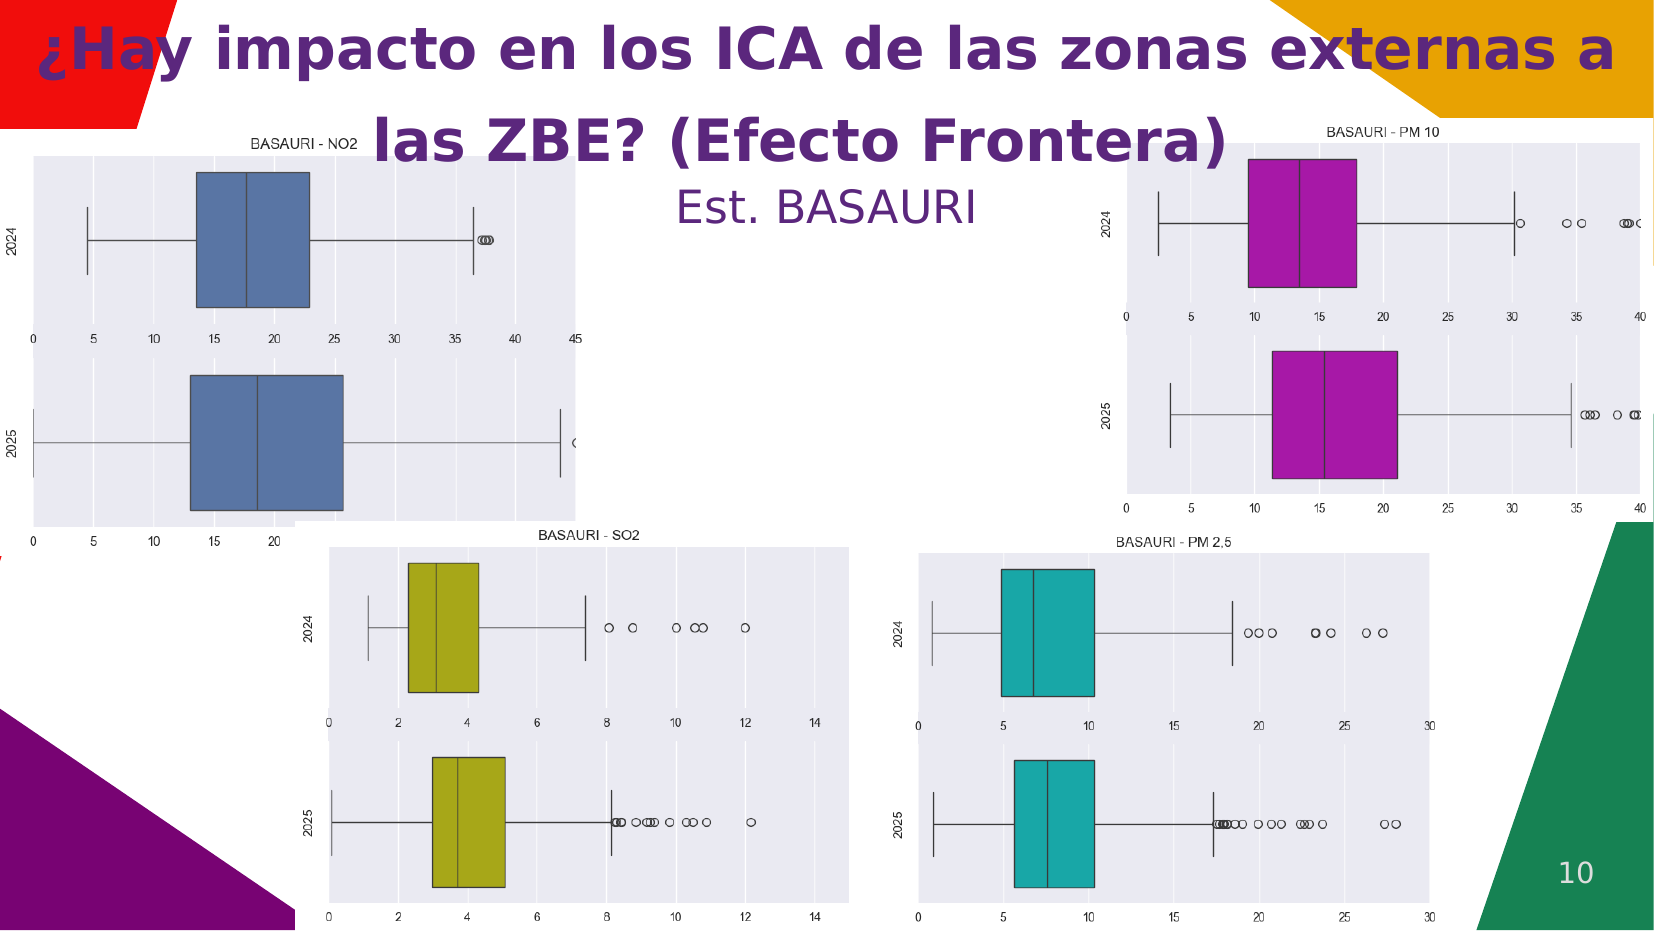

# ¿Hay impacto en los ICA de las zonas externas a las ZBE? (Efecto Frontera) Est. BASAURI
10